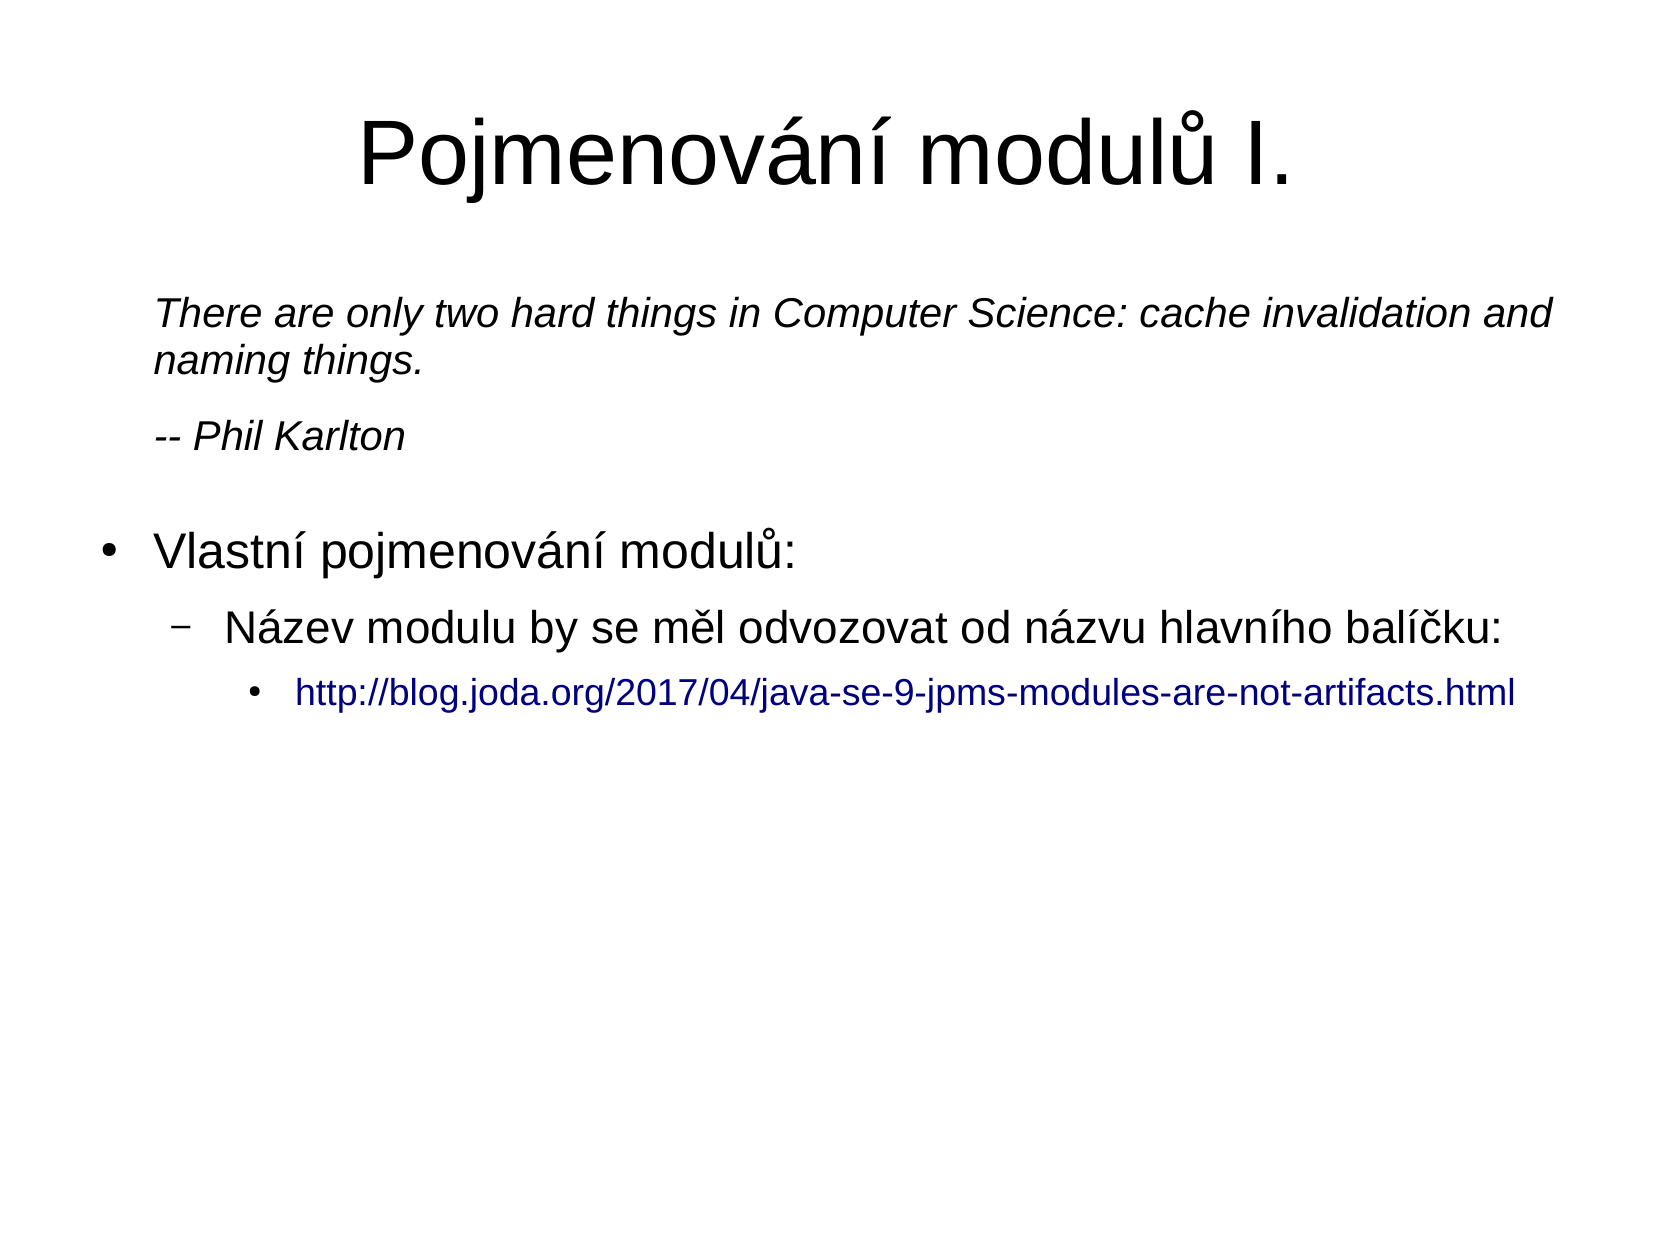

# Pojmenování modulů I.
There are only two hard things in Computer Science: cache invalidation and naming things.
-- Phil Karlton
Vlastní pojmenování modulů:
Název modulu by se měl odvozovat od názvu hlavního balíčku:
http://blog.joda.org/2017/04/java-se-9-jpms-modules-are-not-artifacts.html